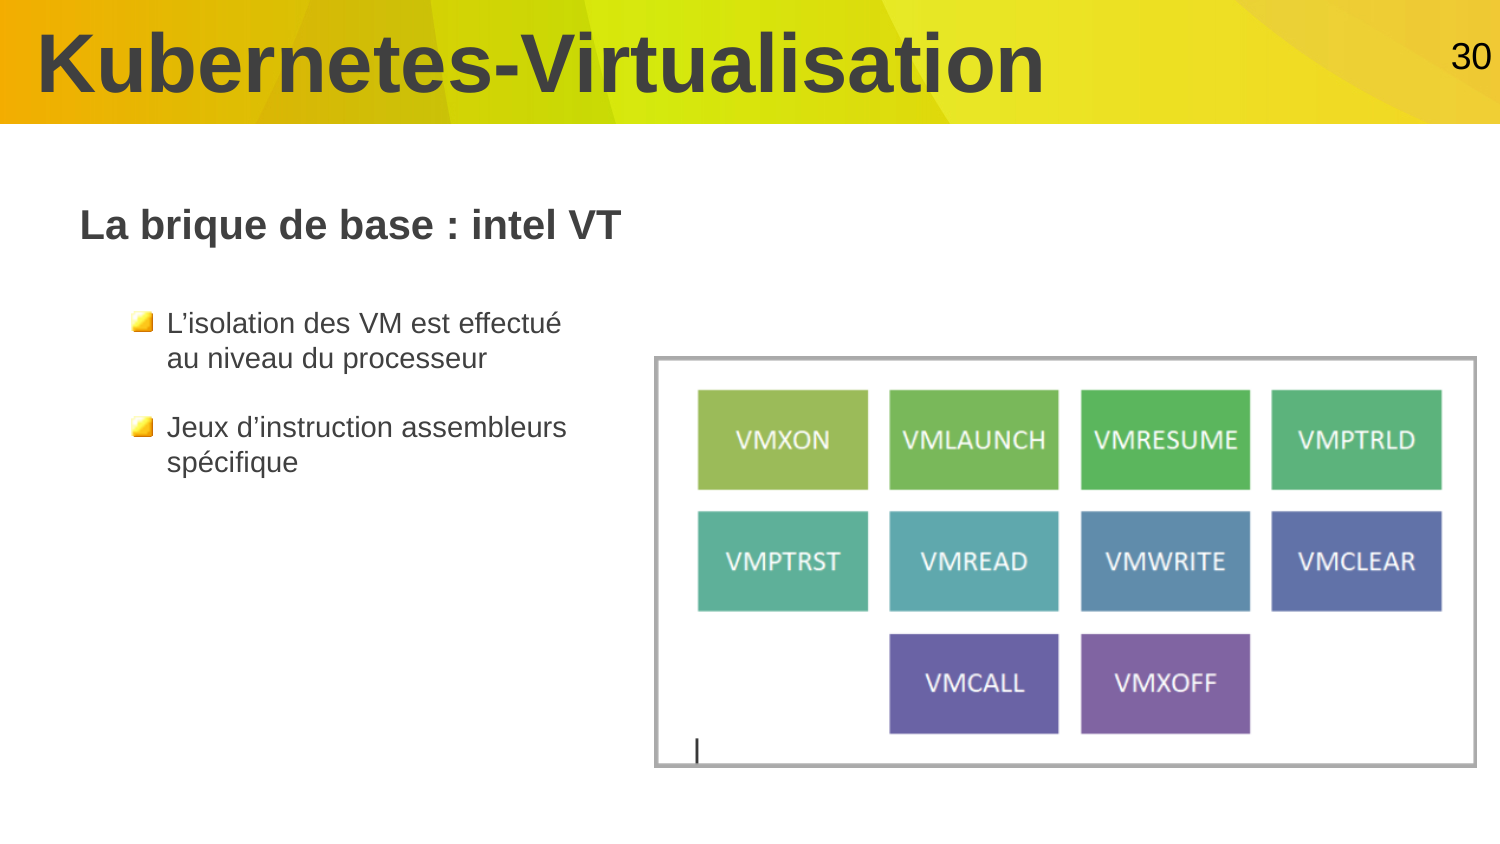

Kubernetes-Virtualisation
La brique de base : intel VT
L’isolation des VM est effectué au niveau du processeur
Jeux d’instruction assembleurs spécifique